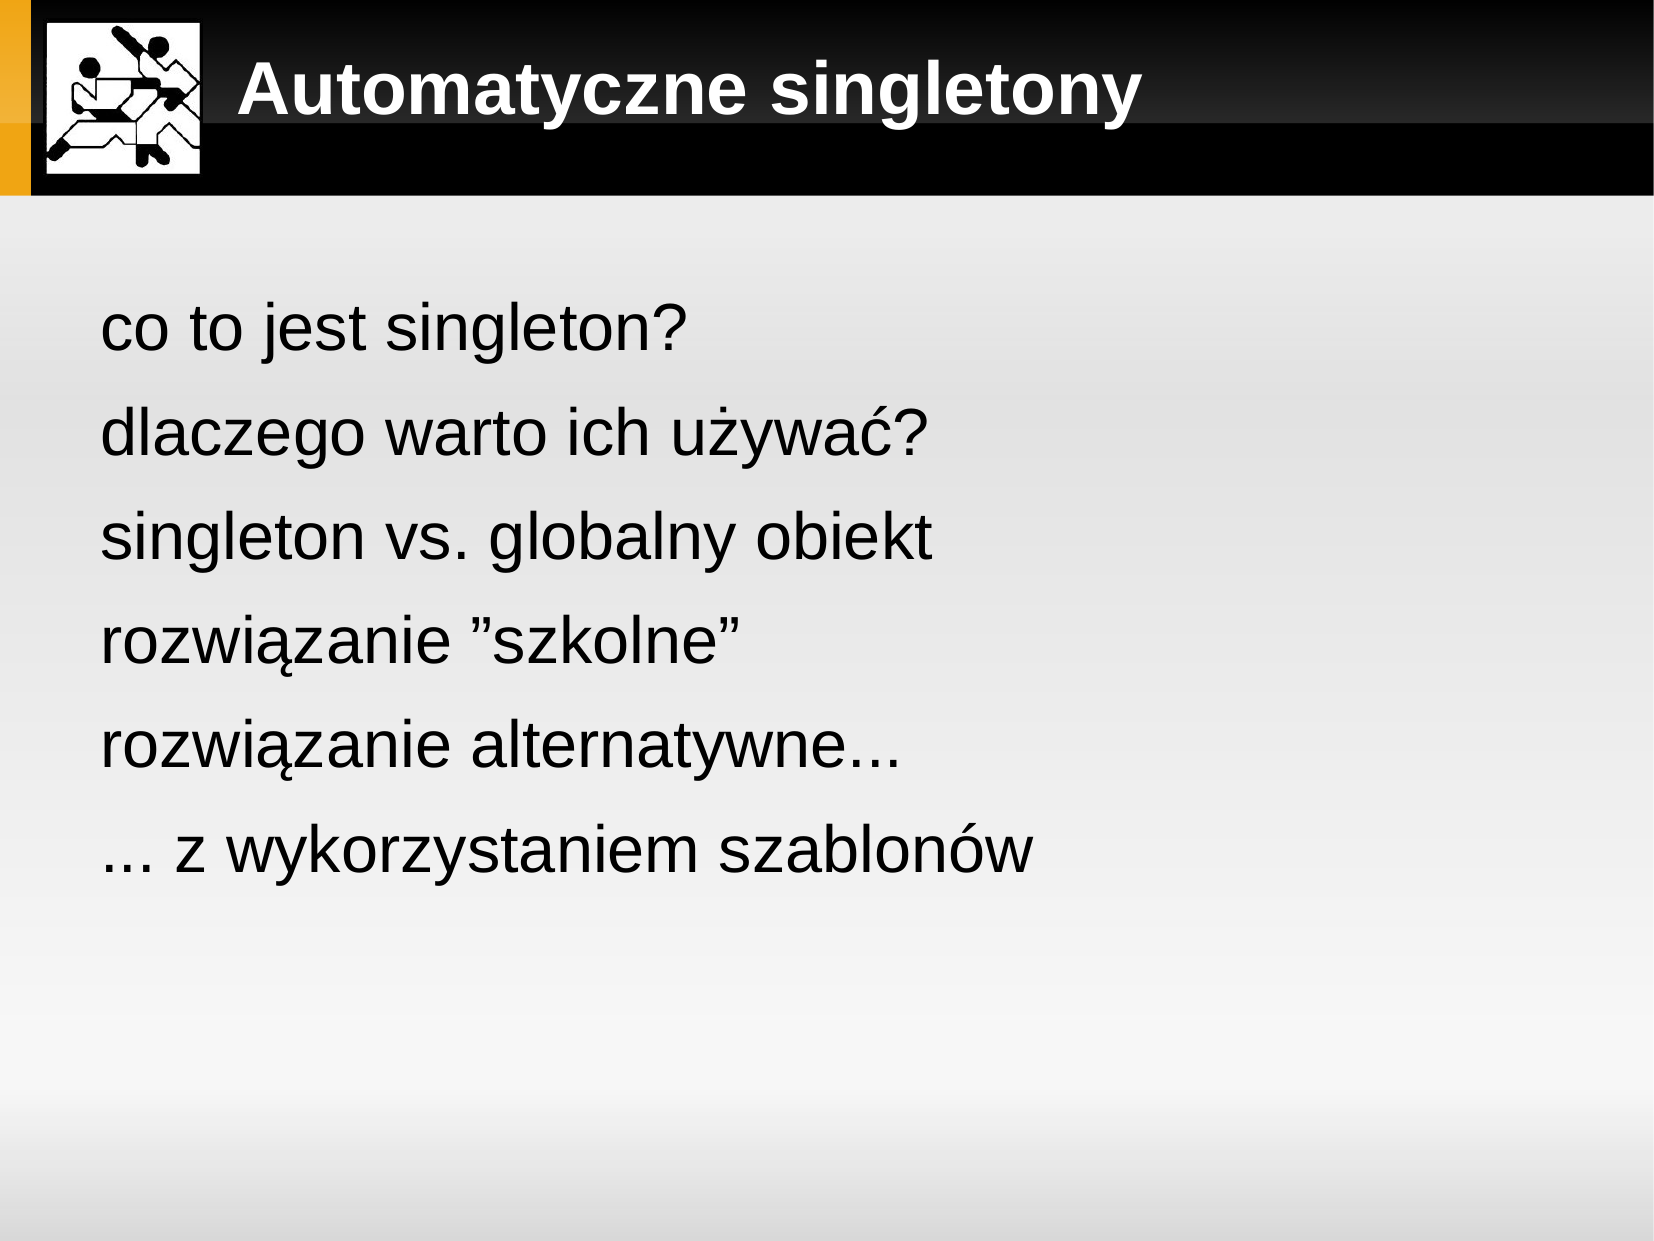

# Automatyczne singletony
co to jest singleton?
dlaczego warto ich używać?
singleton vs. globalny obiekt
rozwiązanie ”szkolne”
rozwiązanie alternatywne...
... z wykorzystaniem szablonów